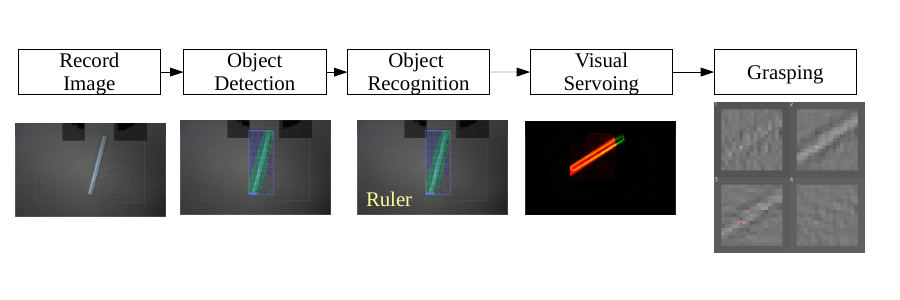

Record
Image
Object
Detection
Object
Recognition
Visual
Servoing
Grasping
Ruler